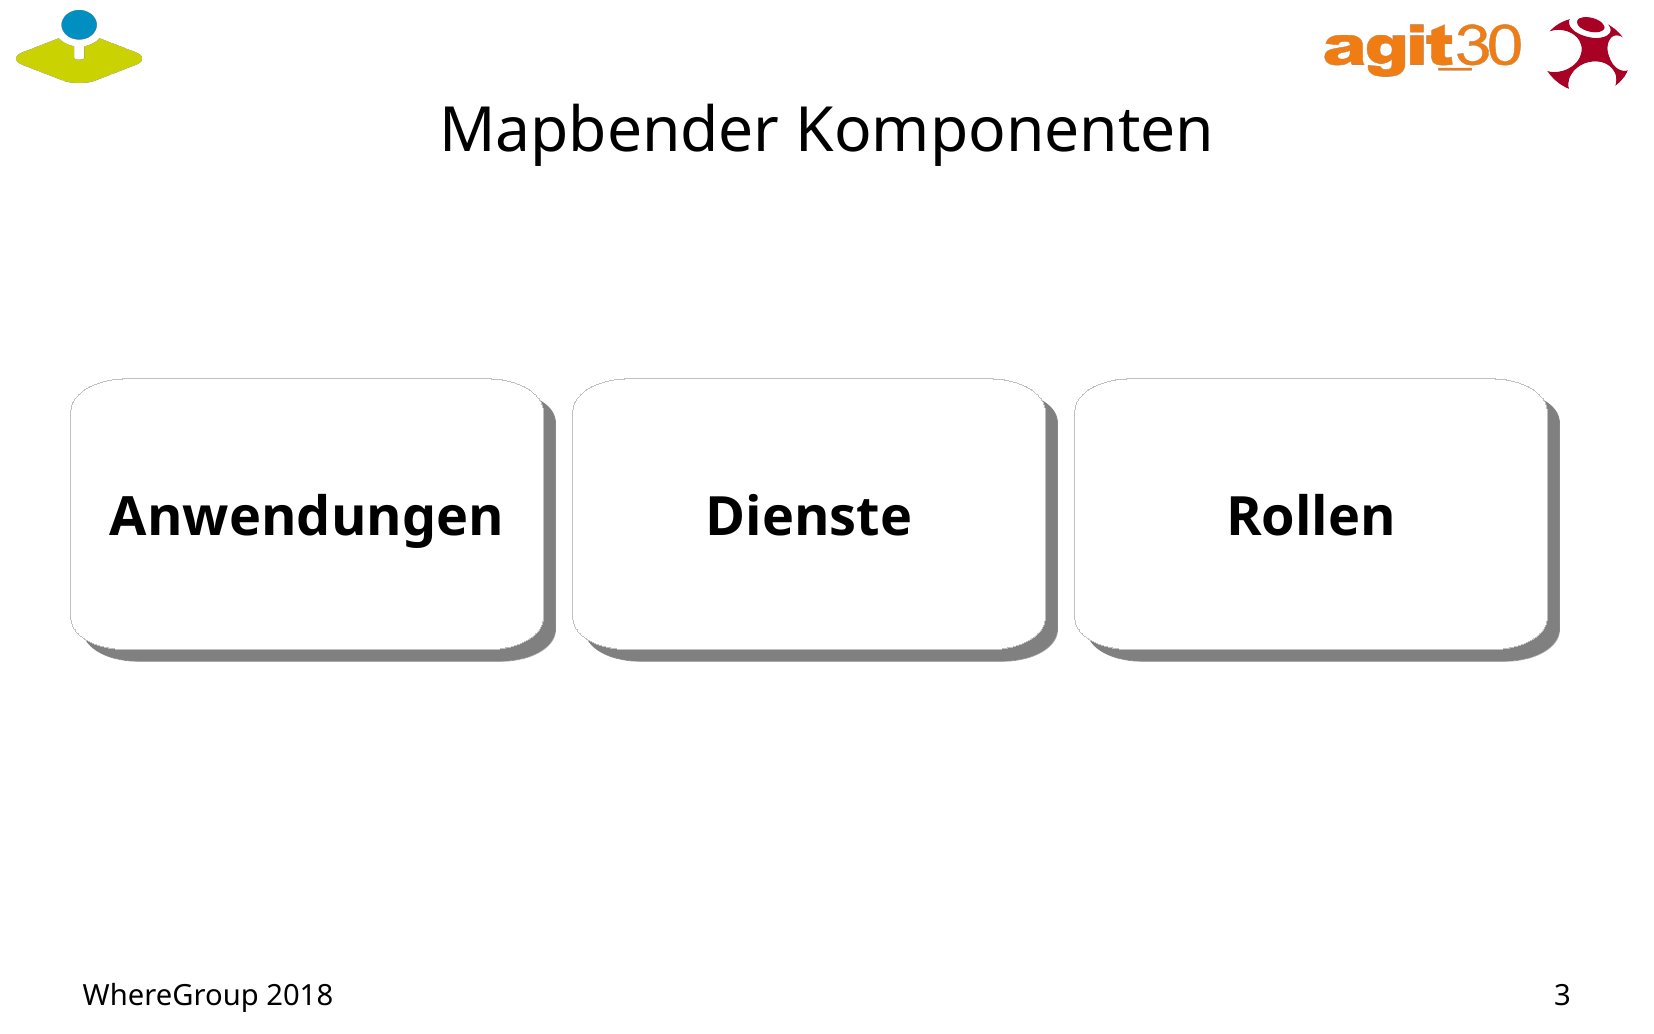

# Mapbender Komponenten
Anwendungen
Dienste
Rollen
WhereGroup 2018
3